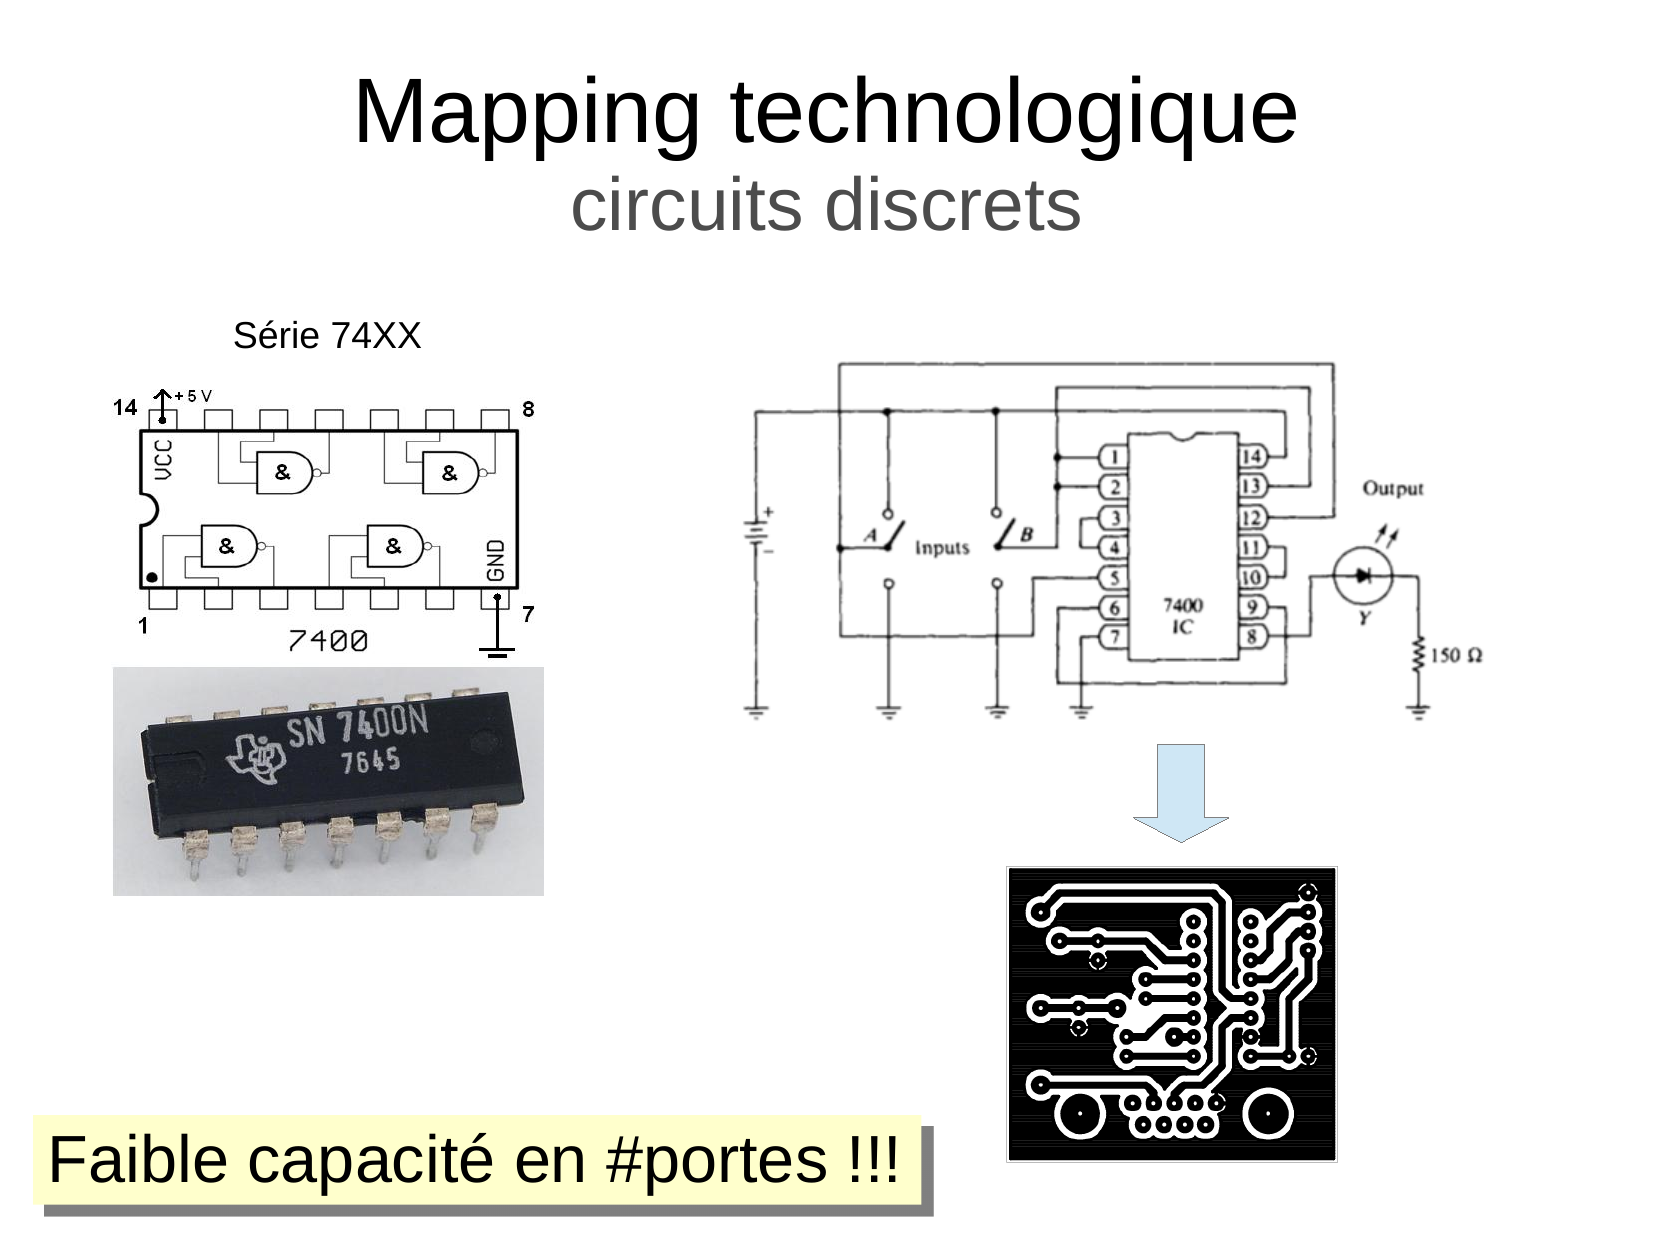

# Mapping technologique circuits discrets
Série 74XX
Faible capacité en #portes !!!